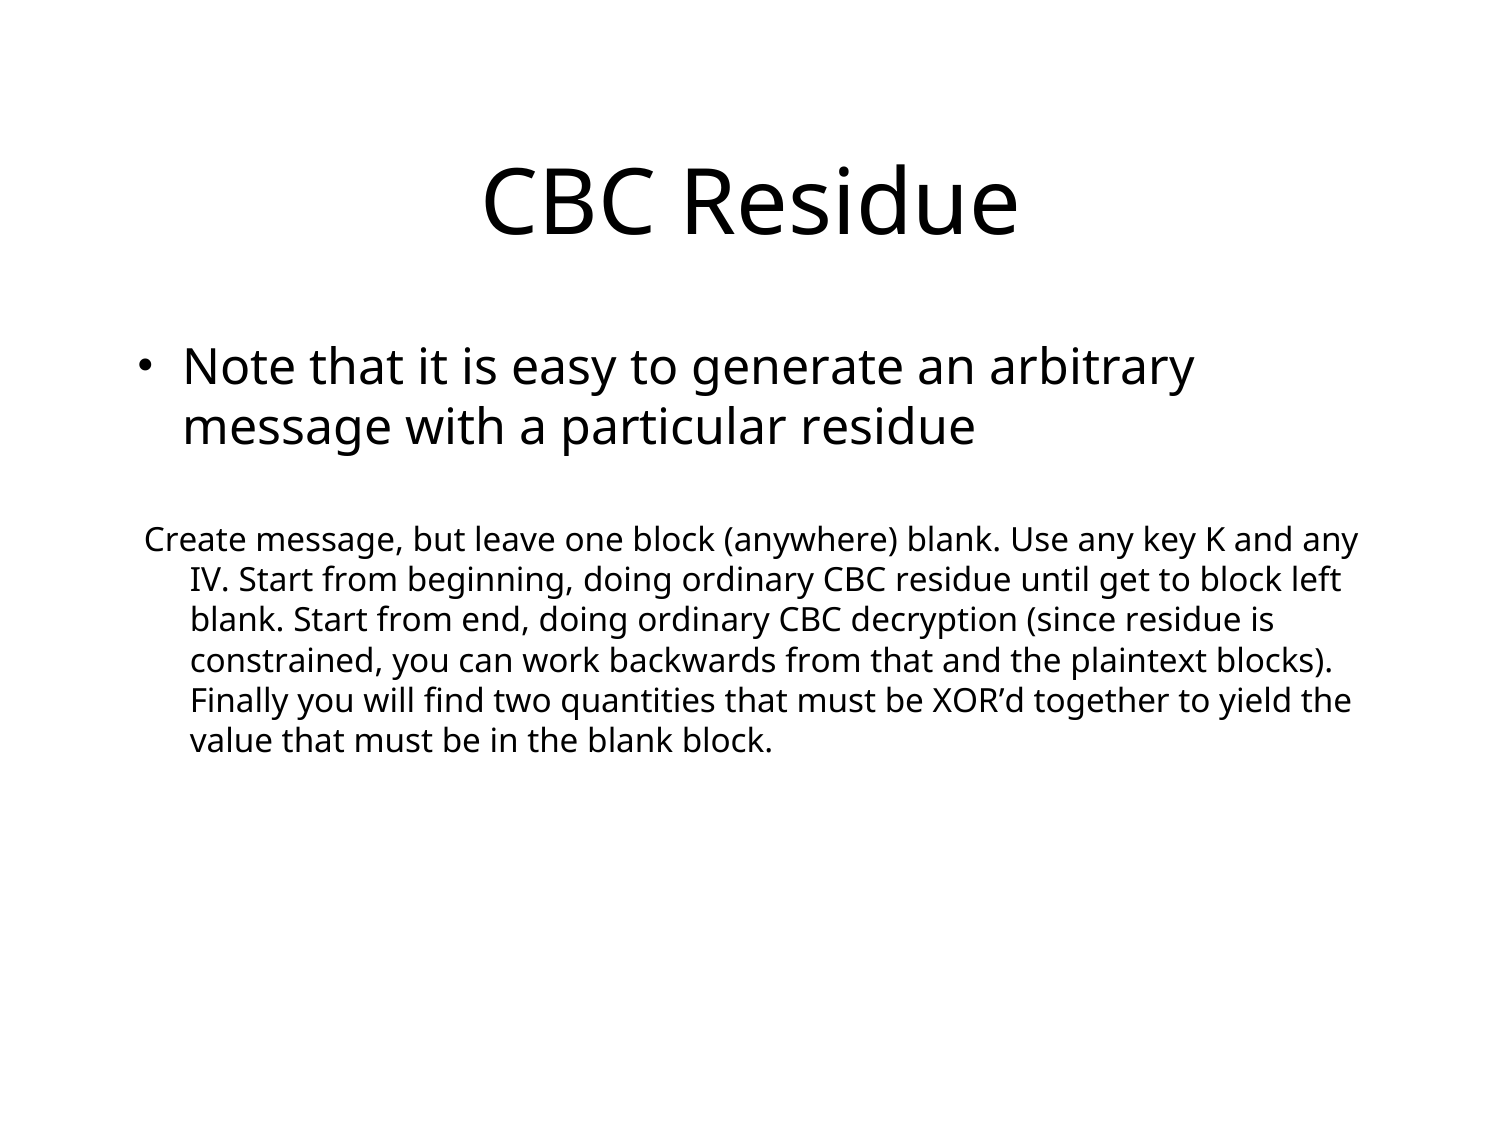

# CBC Residue
Note that it is easy to generate an arbitrary message with a particular residue
Create message, but leave one block (anywhere) blank. Use any key K and any IV. Start from beginning, doing ordinary CBC residue until get to block left blank. Start from end, doing ordinary CBC decryption (since residue is constrained, you can work backwards from that and the plaintext blocks). Finally you will find two quantities that must be XOR’d together to yield the value that must be in the blank block.